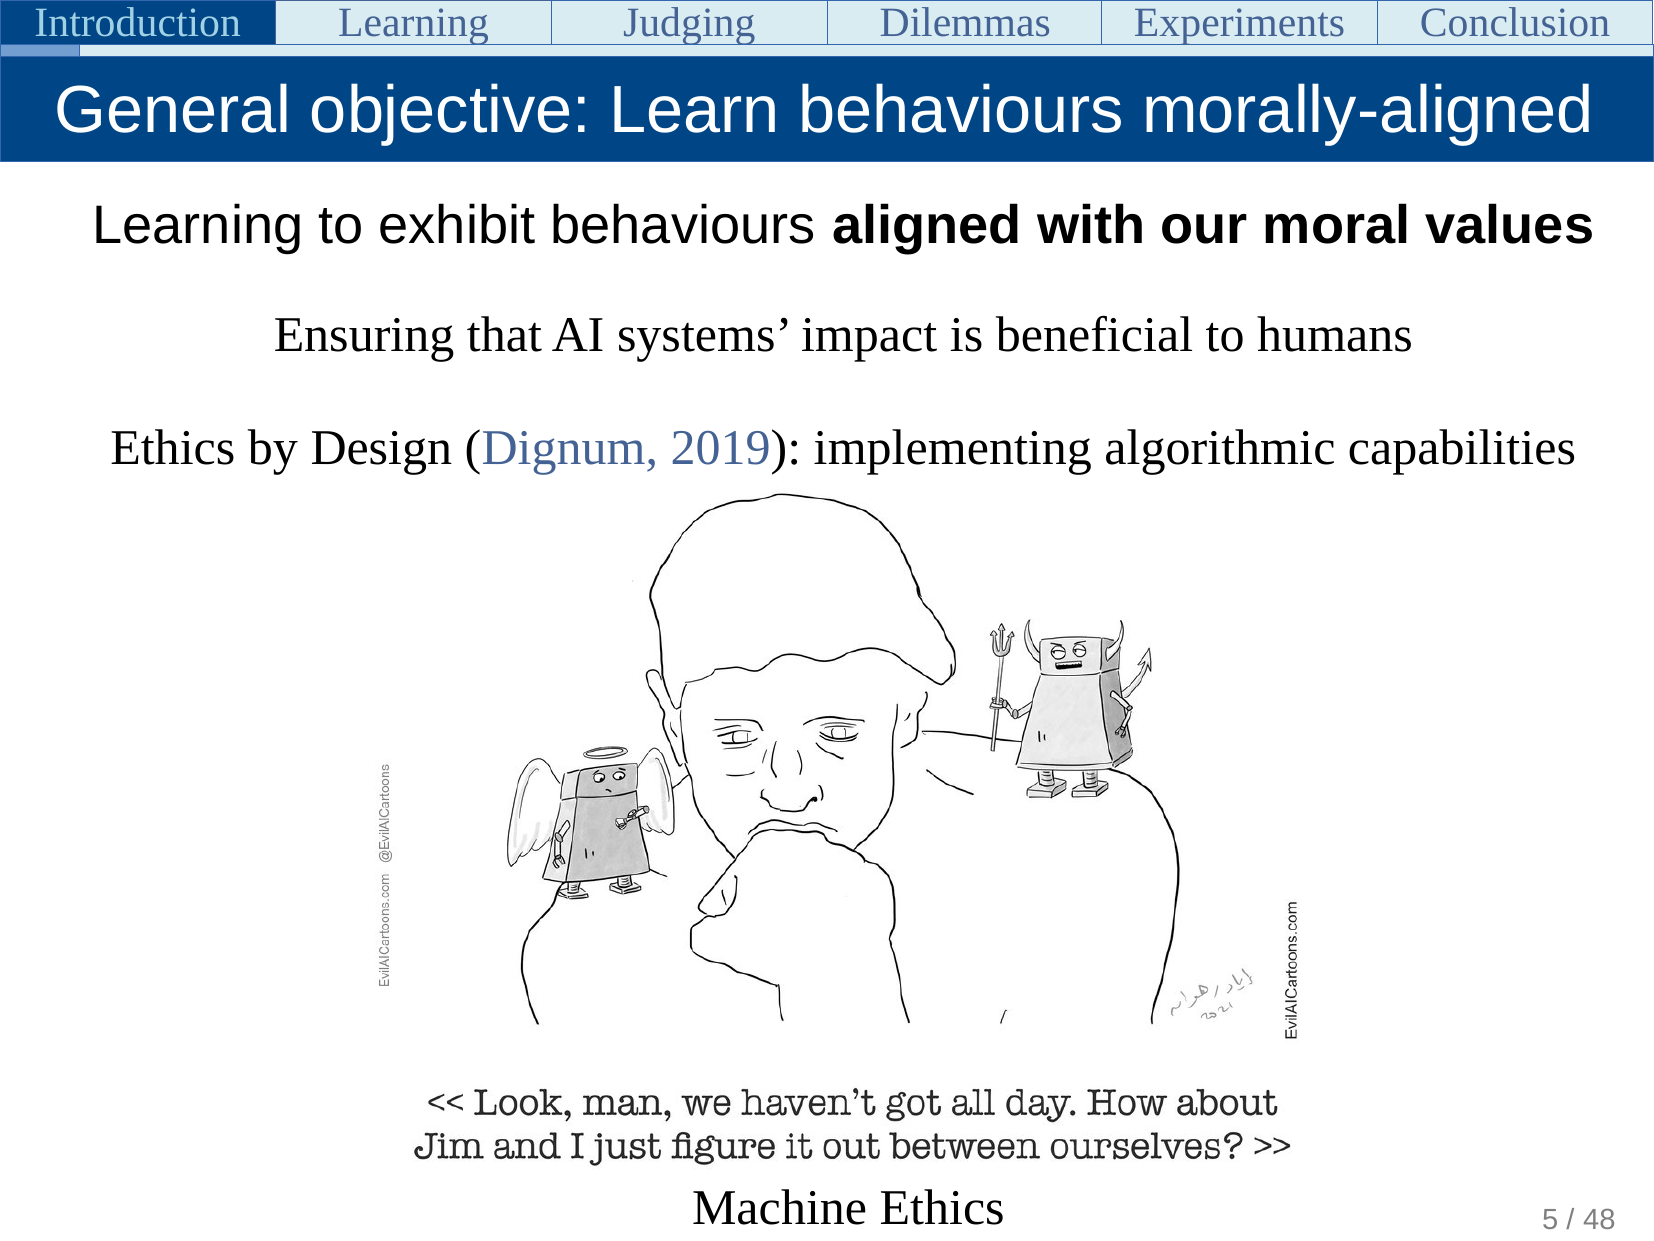

# General objective: Learn behaviours morally-aligned
Learning to exhibit behaviours aligned with our moral values
Ensuring that AI systems’ impact is beneficial to humans
Machine Ethics
Ethics by Design (Dignum, 2019): implementing algorithmic capabilities